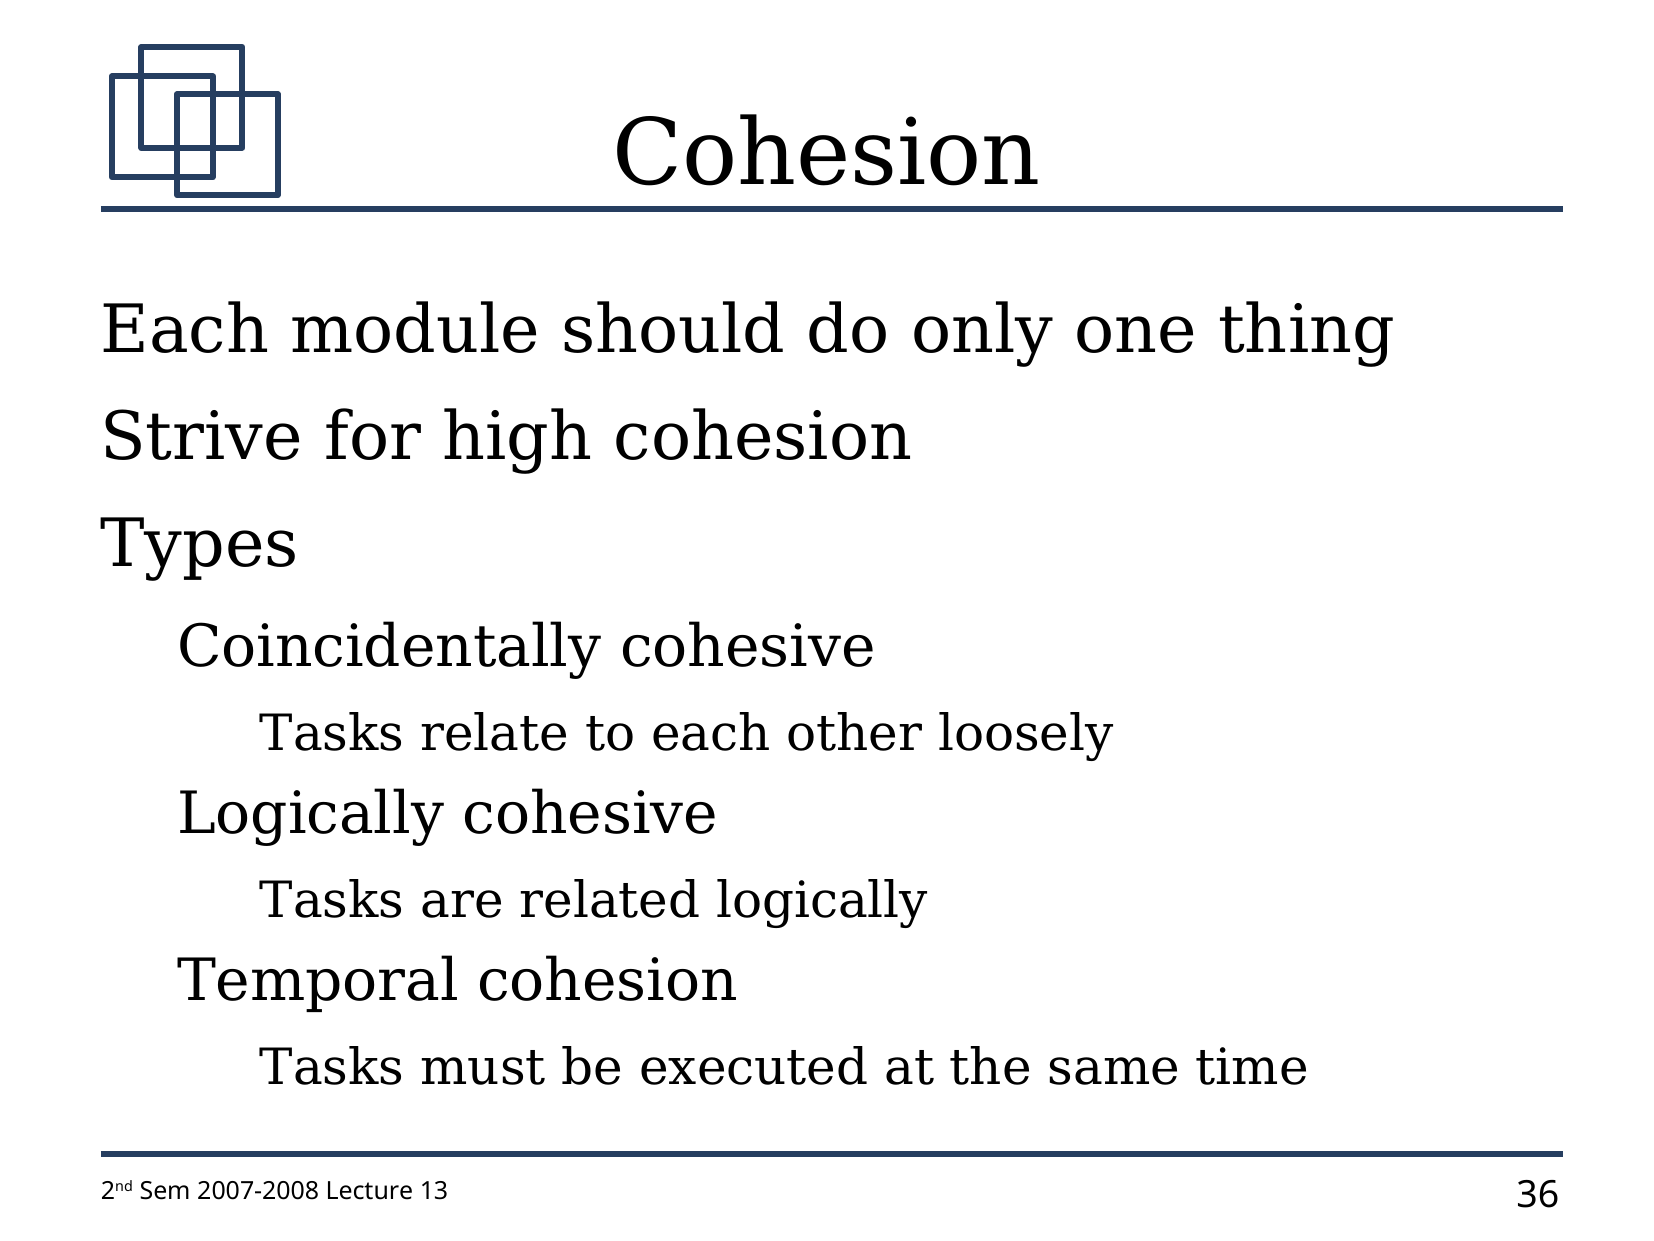

# Cohesion
Each module should do only one thing
Strive for high cohesion
Types
Coincidentally cohesive
Tasks relate to each other loosely
Logically cohesive
Tasks are related logically
Temporal cohesion
Tasks must be executed at the same time